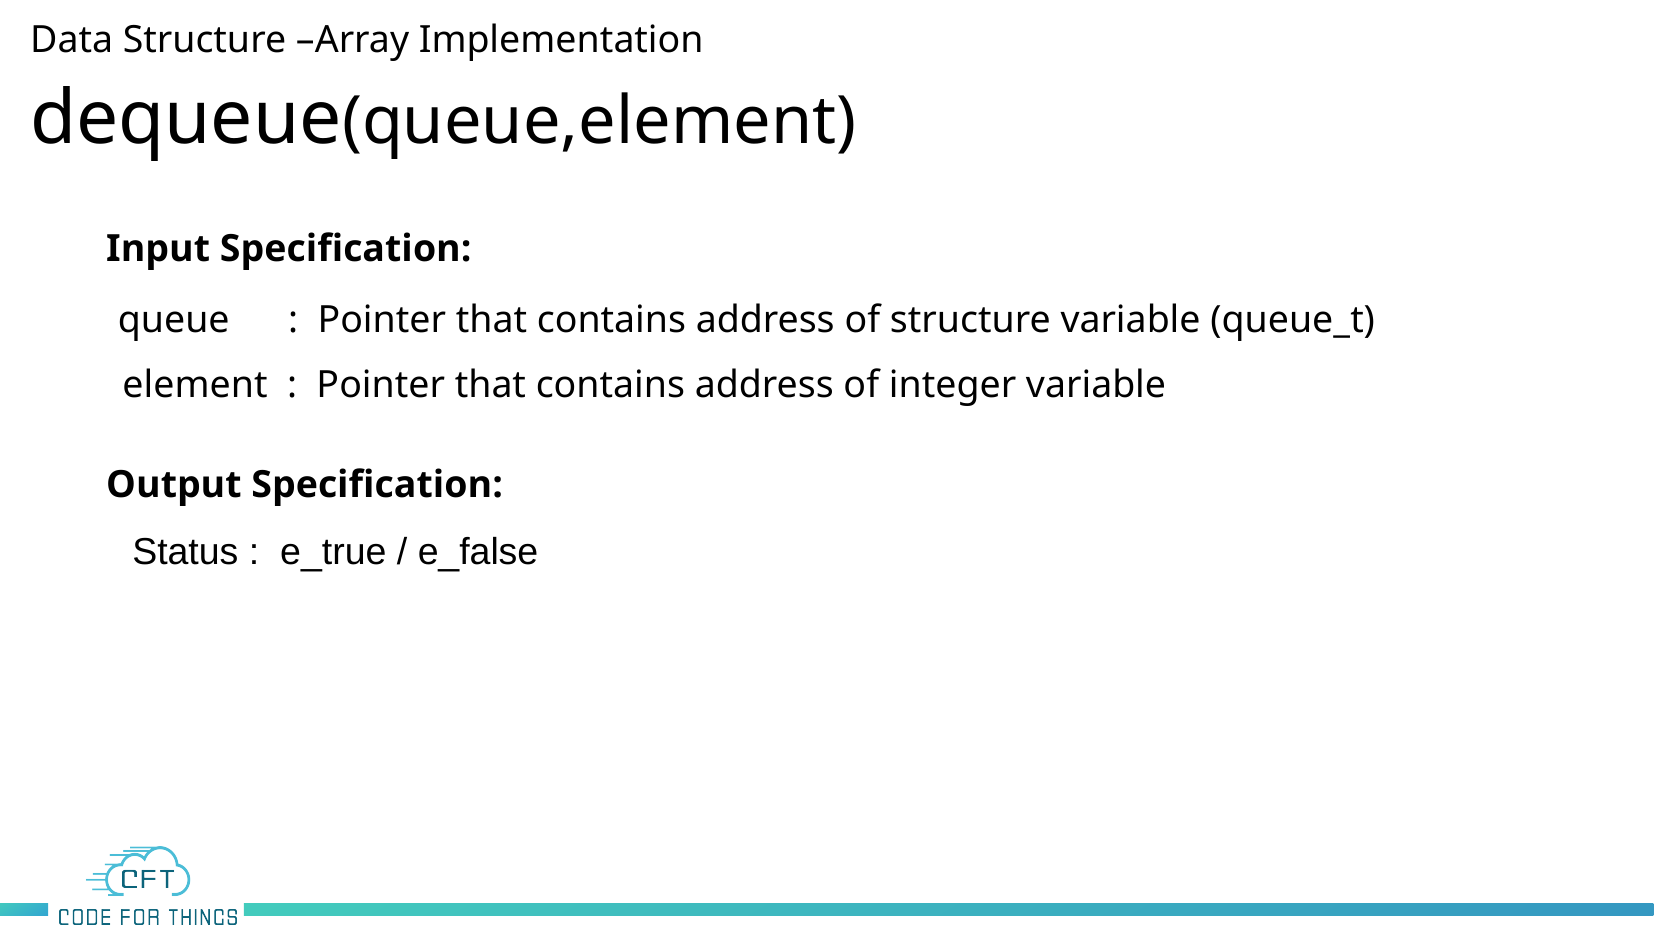

# Data Structure –Array Implementation dequeue(queue,element)
Input Specification:
queue : Pointer that contains address of structure variable (queue_t)
element : Pointer that contains address of integer variable
Output Specification:
Status : e_true / e_false